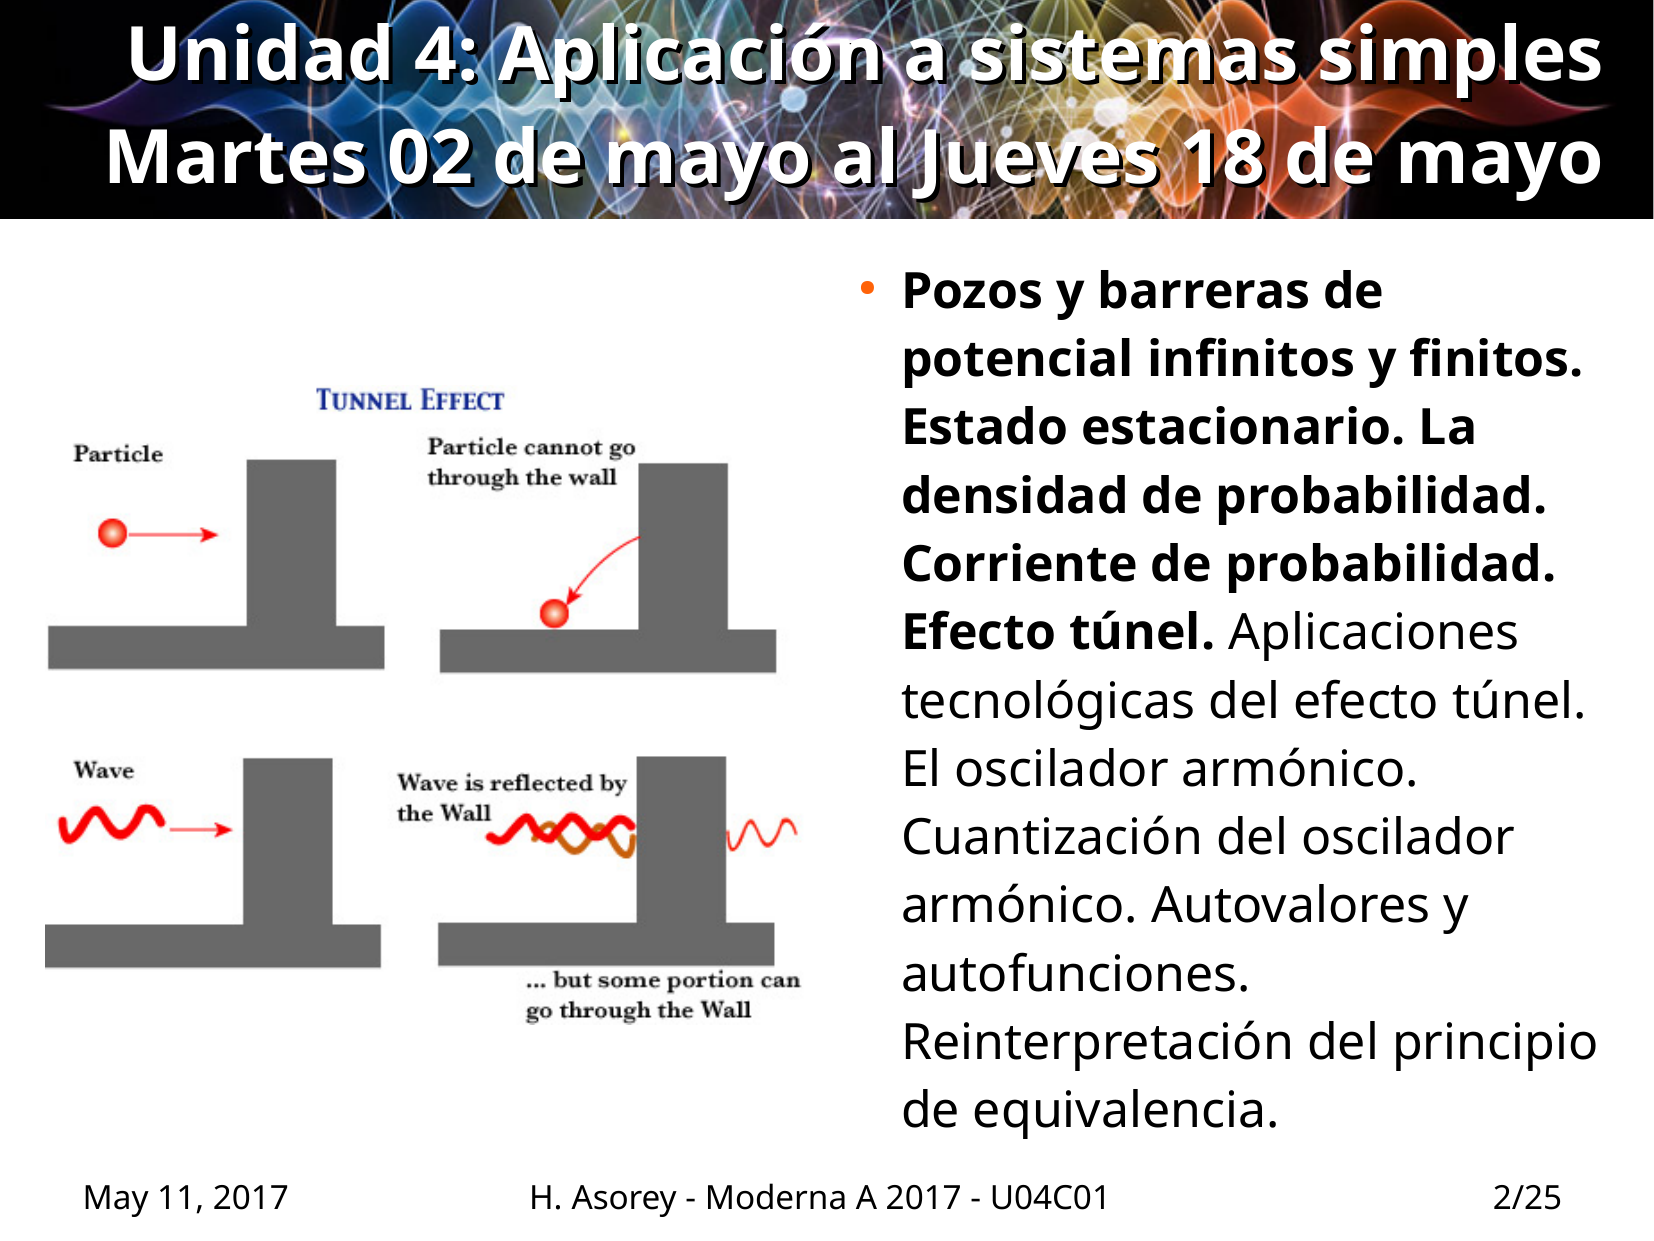

# Unidad 4: Aplicación a sistemas simples Martes 02 de mayo al Jueves 18 de mayo
Pozos y barreras de potencial infinitos y finitos. Estado estacionario. La densidad de probabilidad. Corriente de probabilidad. Efecto túnel. Aplicaciones tecnológicas del efecto túnel. El oscilador armónico. Cuantización del oscilador armónico. Autovalores y autofunciones. Reinterpretación del principio de equivalencia.
May 11, 2017
H. Asorey - Moderna A 2017 - U04C01
2